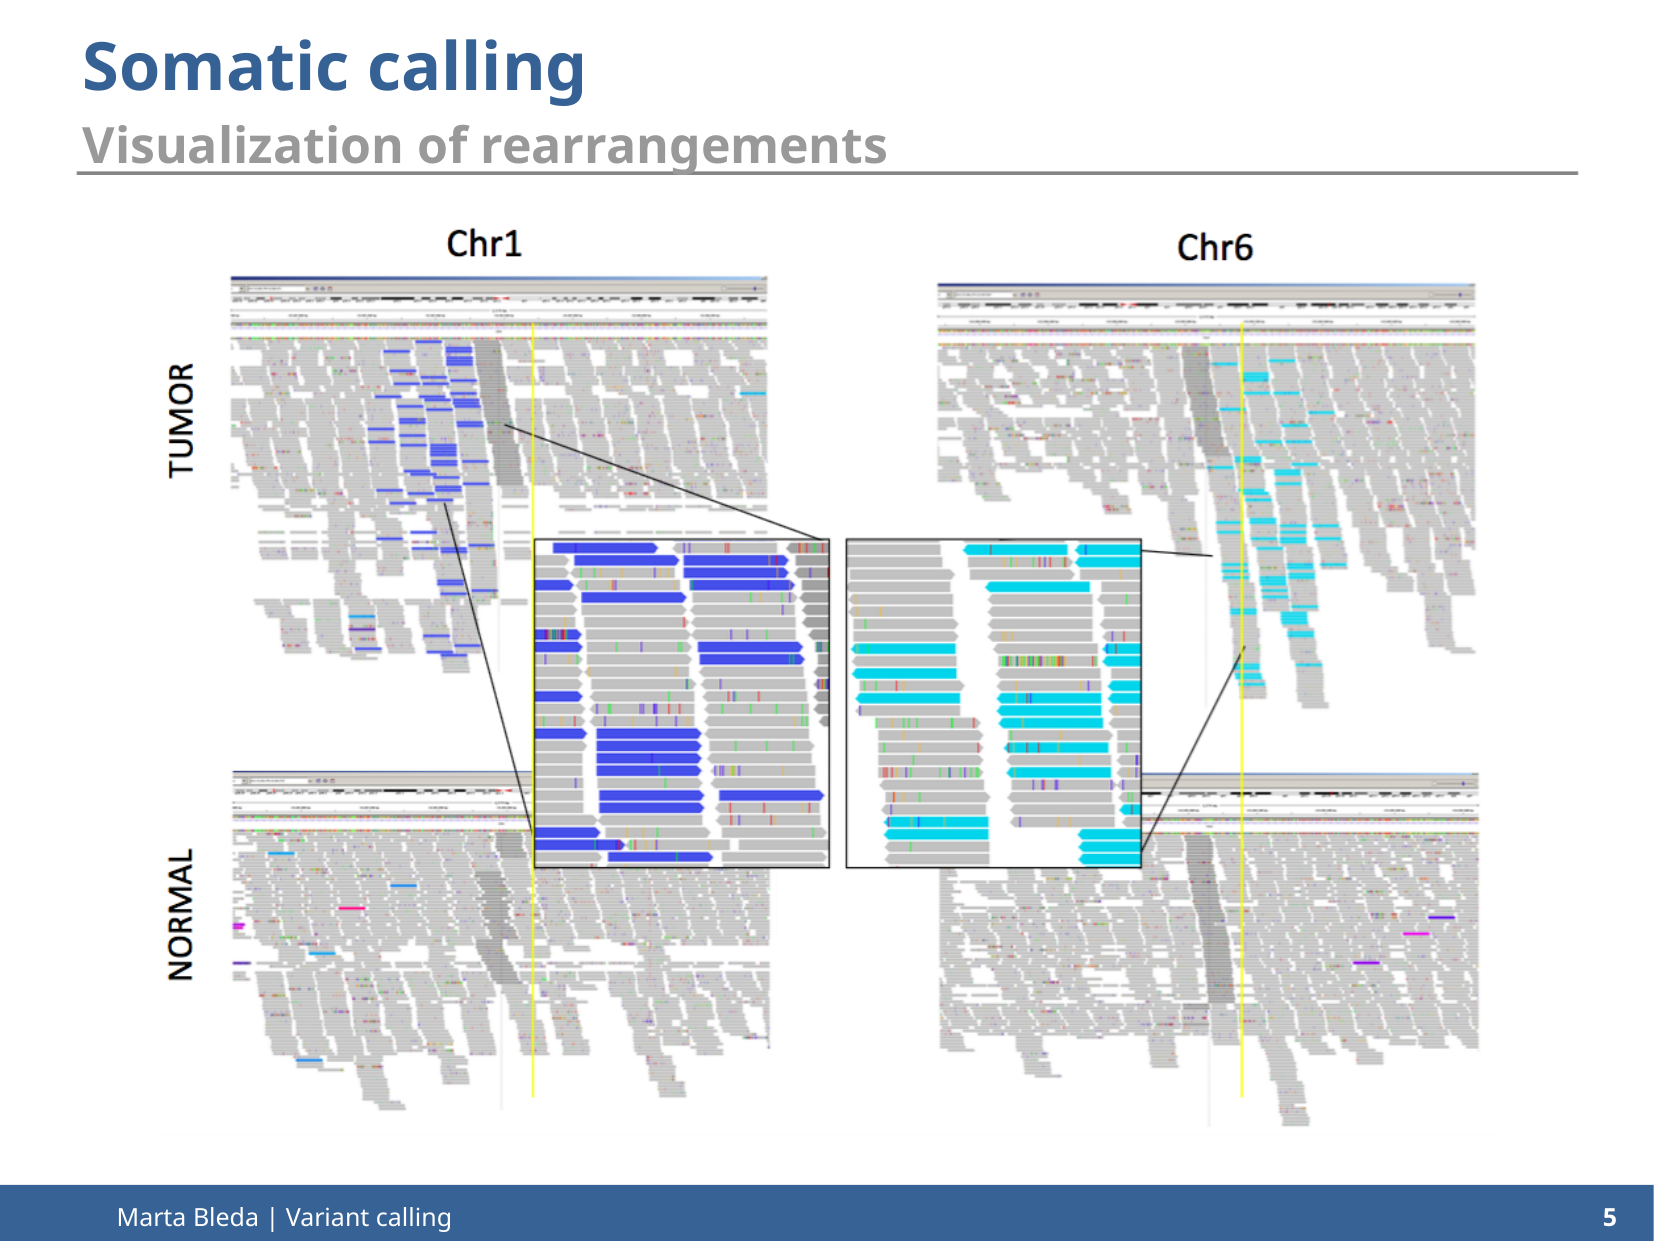

# Somatic calling Visualization of rearrangements
Marta Bleda | Variant calling
5